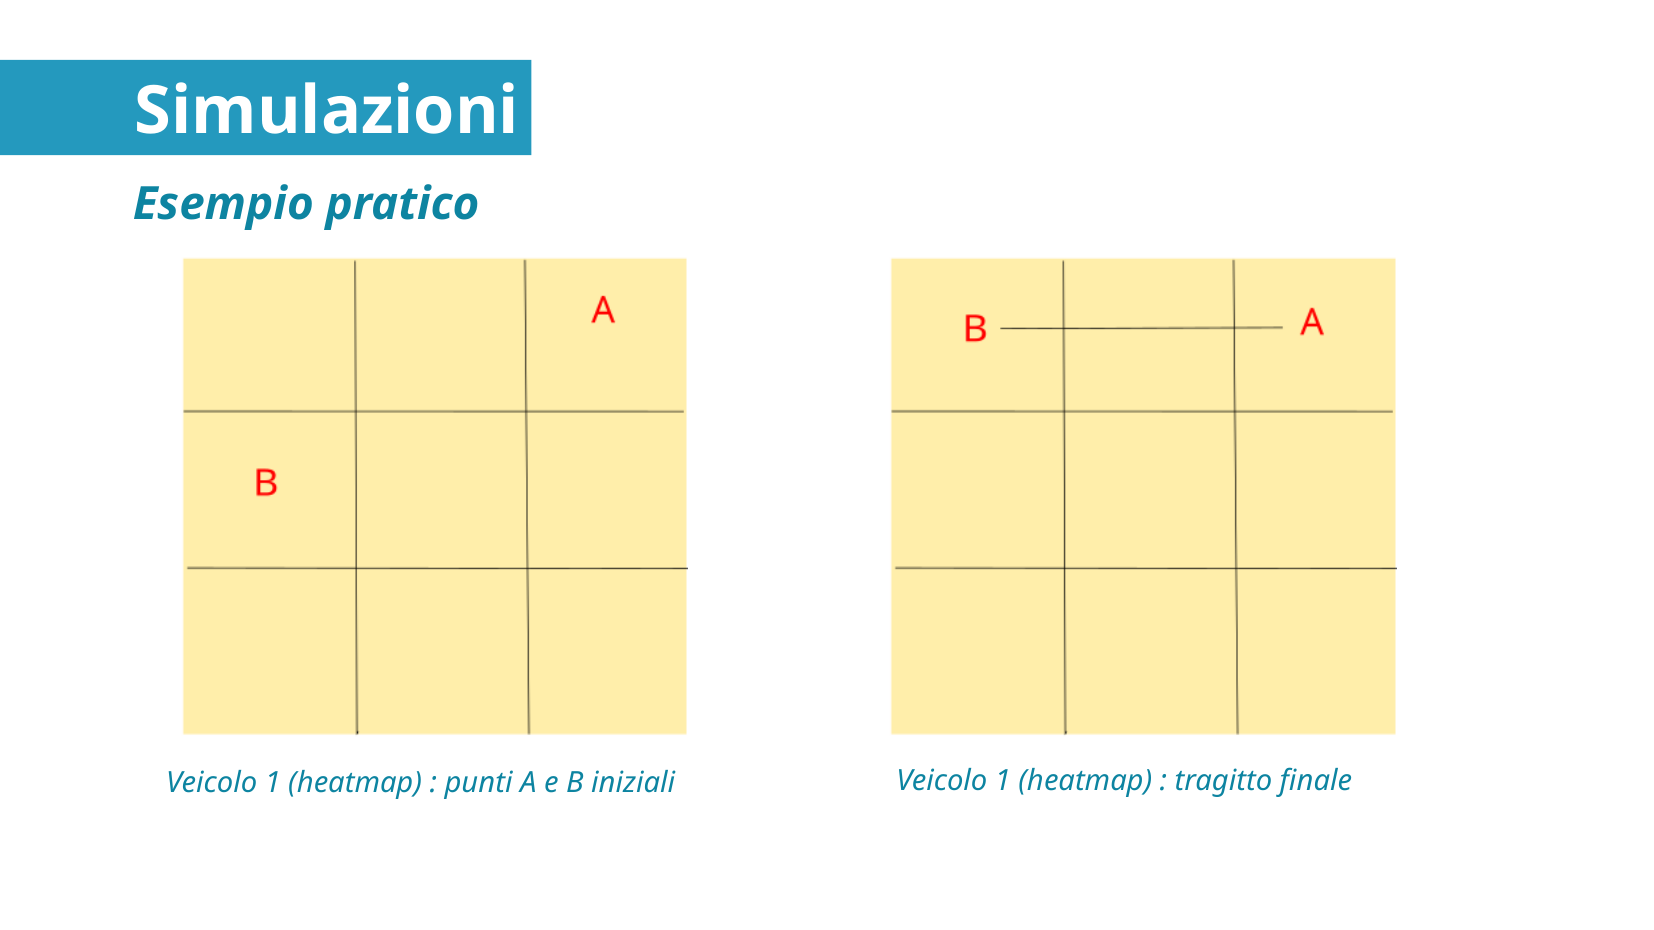

# Simulazioni
Esempio pratico
Veicolo 1 (heatmap) : tragitto finale
Veicolo 1 (heatmap) : punti A e B iniziali